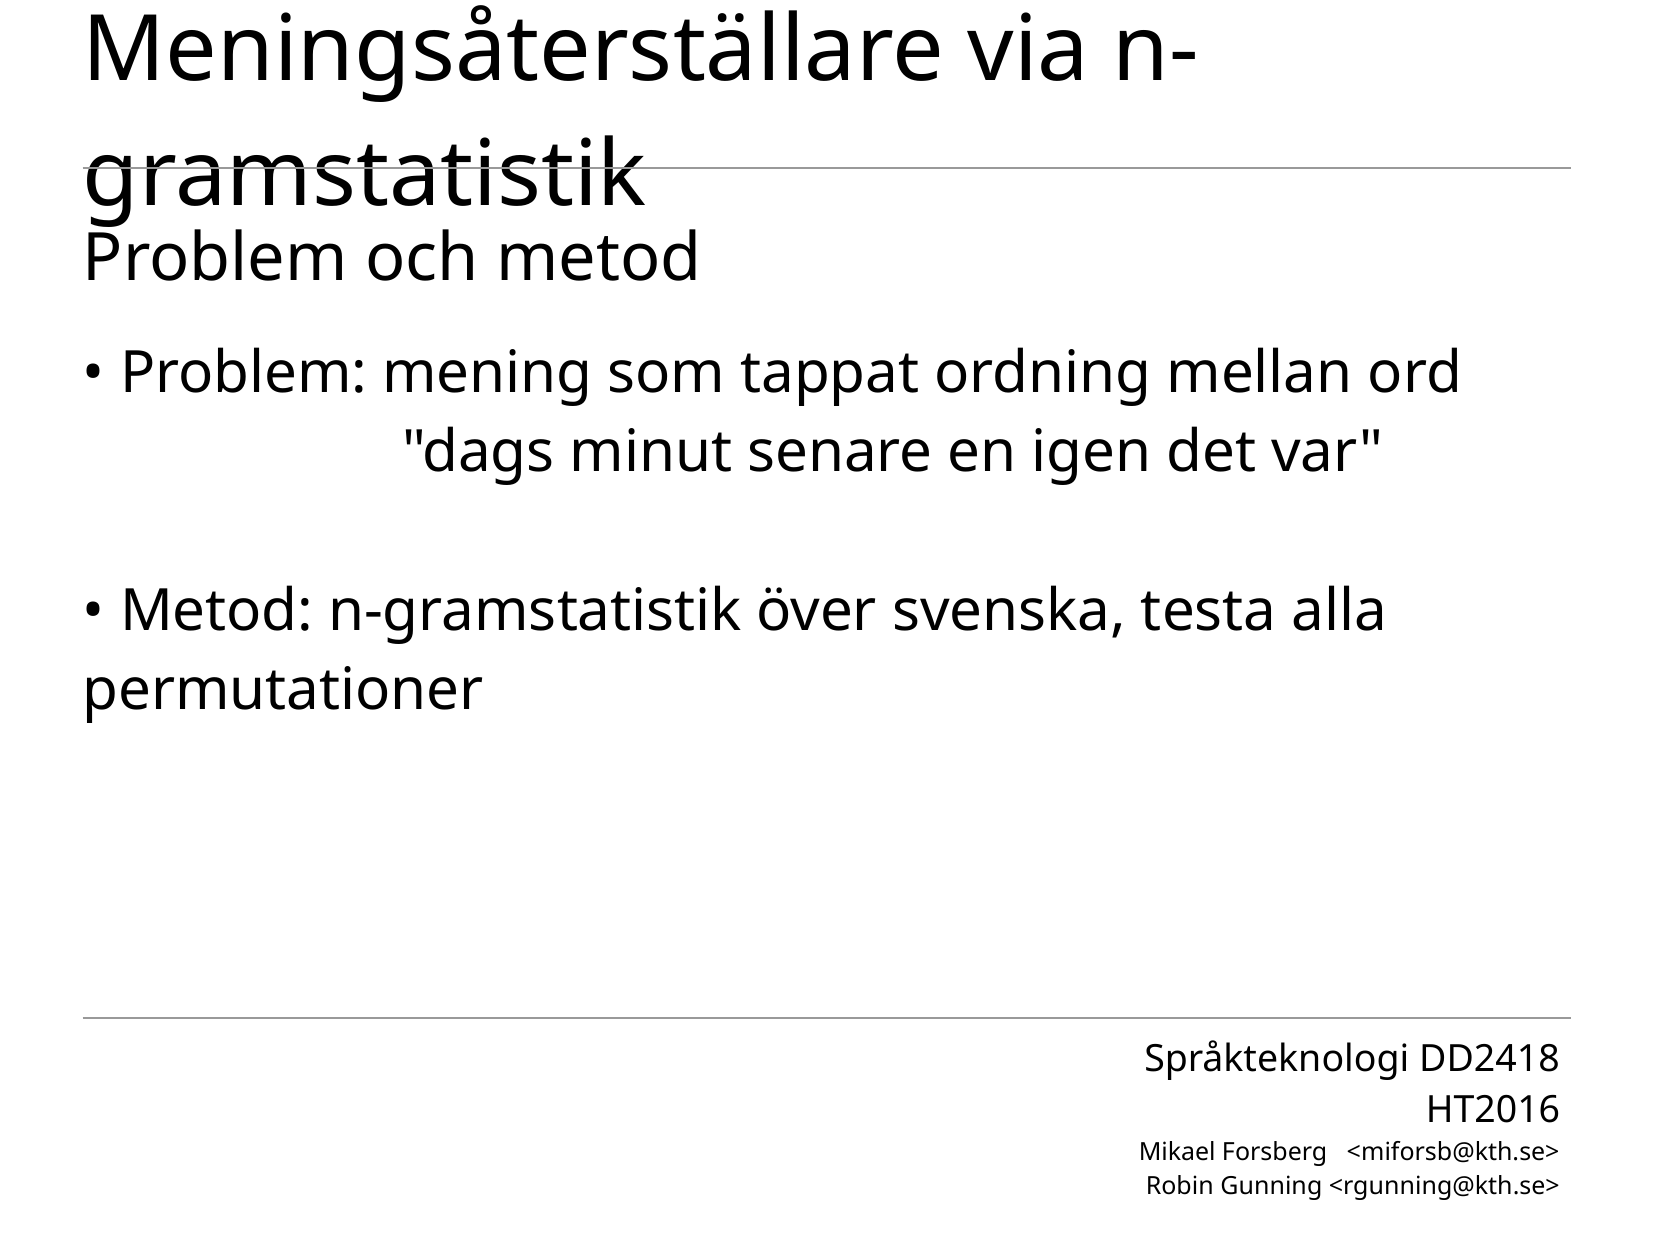

# Meningsåterställare via n-gramstatistik
Problem och metod
• Problem: mening som tappat ordning mellan ord
 "dags minut senare en igen det var"
• Metod: n-gramstatistik över svenska, testa alla permutationer
Språkteknologi DD2418 HT2016
Mikael Forsberg <miforsb@kth.se>
Robin Gunning <rgunning@kth.se>